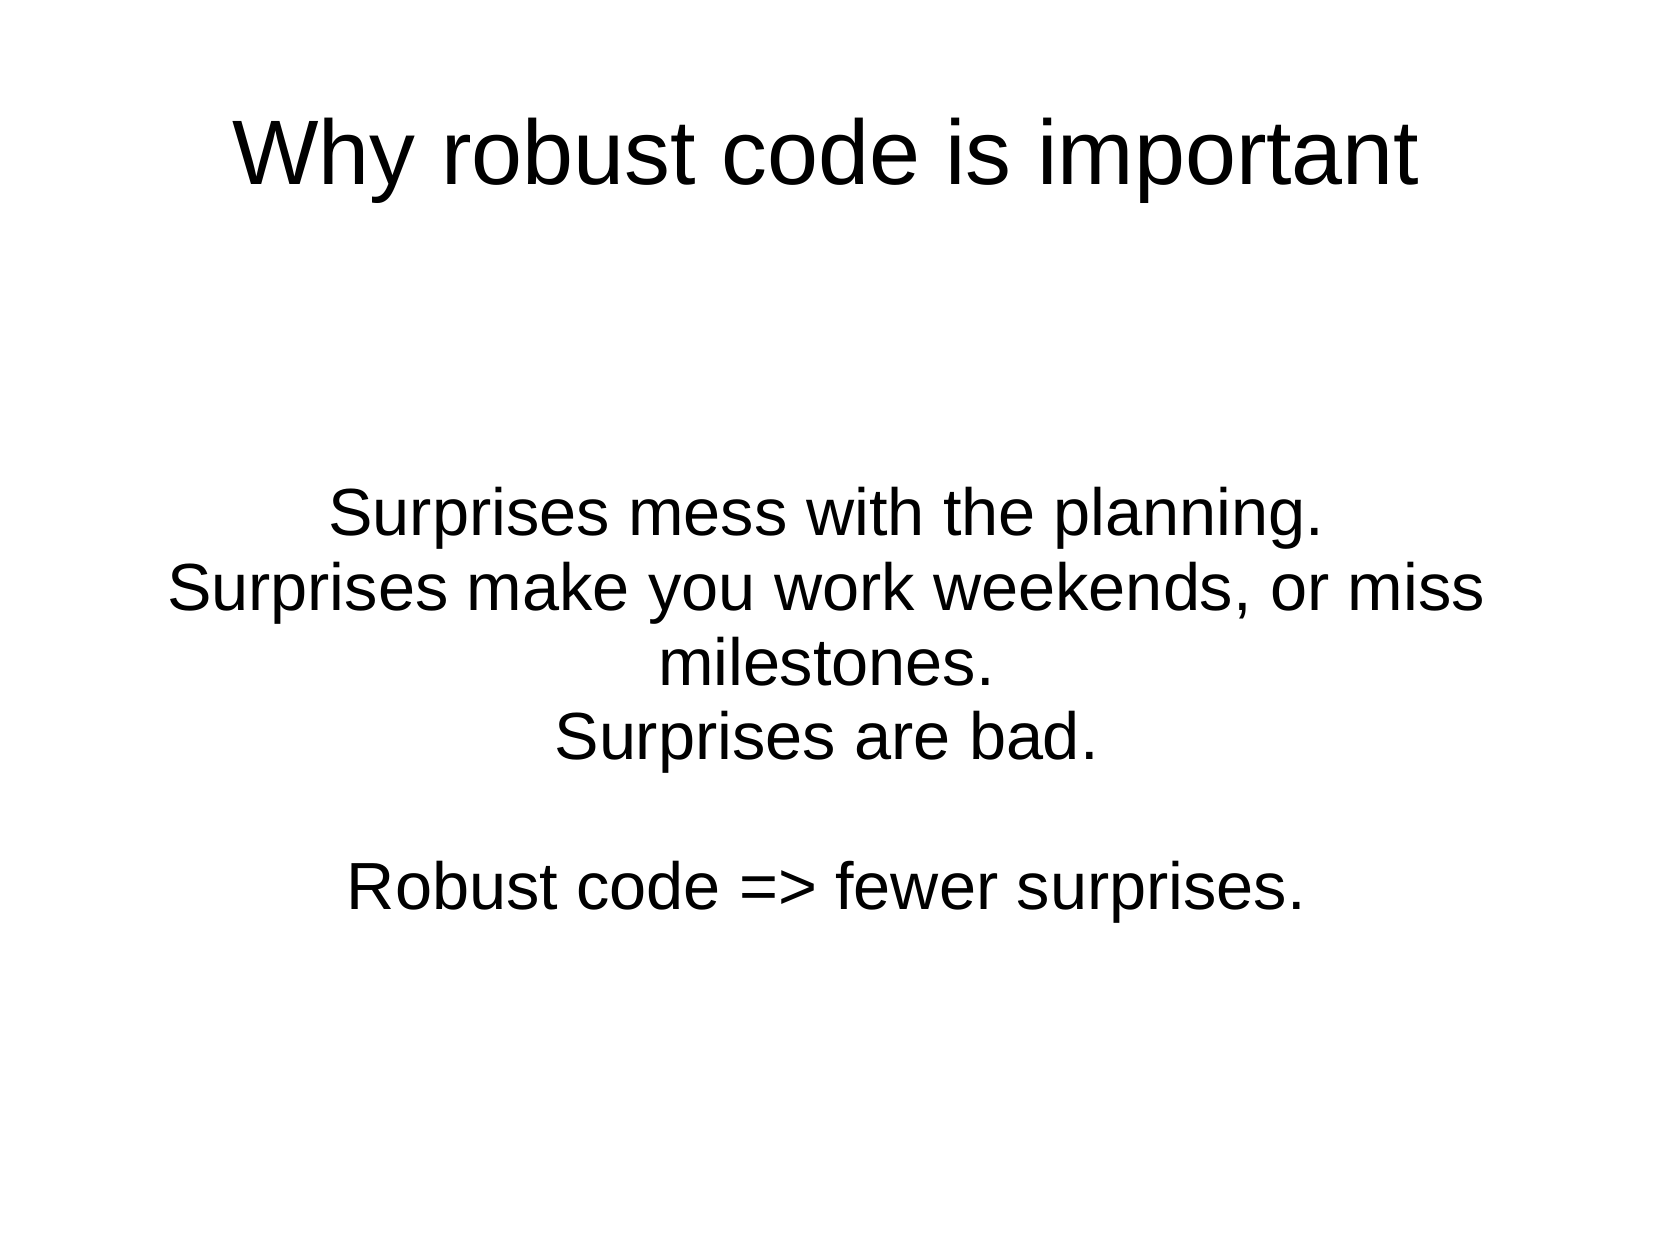

# Why robust code is important
Surprises mess with the planning.
Surprises make you work weekends, or miss milestones.
Surprises are bad.
Robust code => fewer surprises.